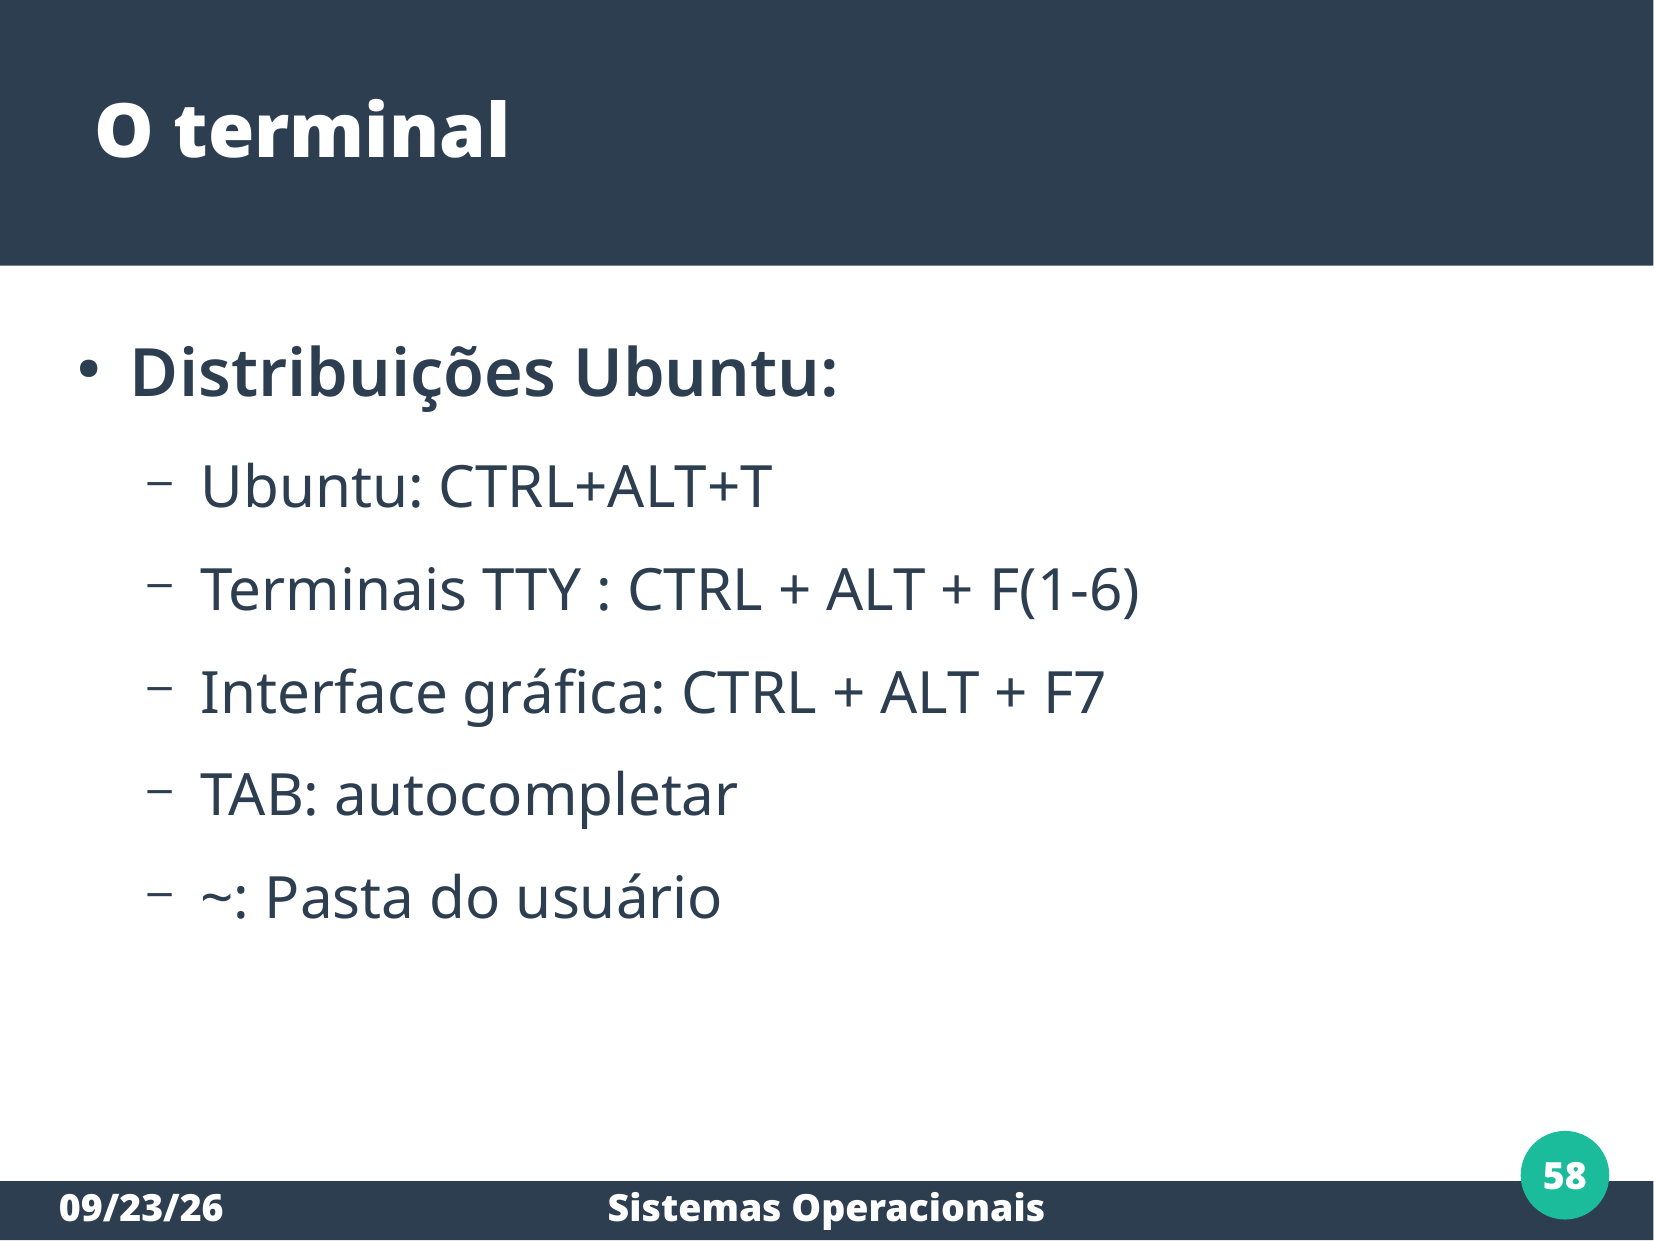

O terminal
# Distribuições Ubuntu:
Ubuntu: CTRL+ALT+T
Terminais TTY : CTRL + ALT + F(1-6)
Interface gráfica: CTRL + ALT + F7
TAB: autocompletar
~: Pasta do usuário
58
Sistemas Operacionais